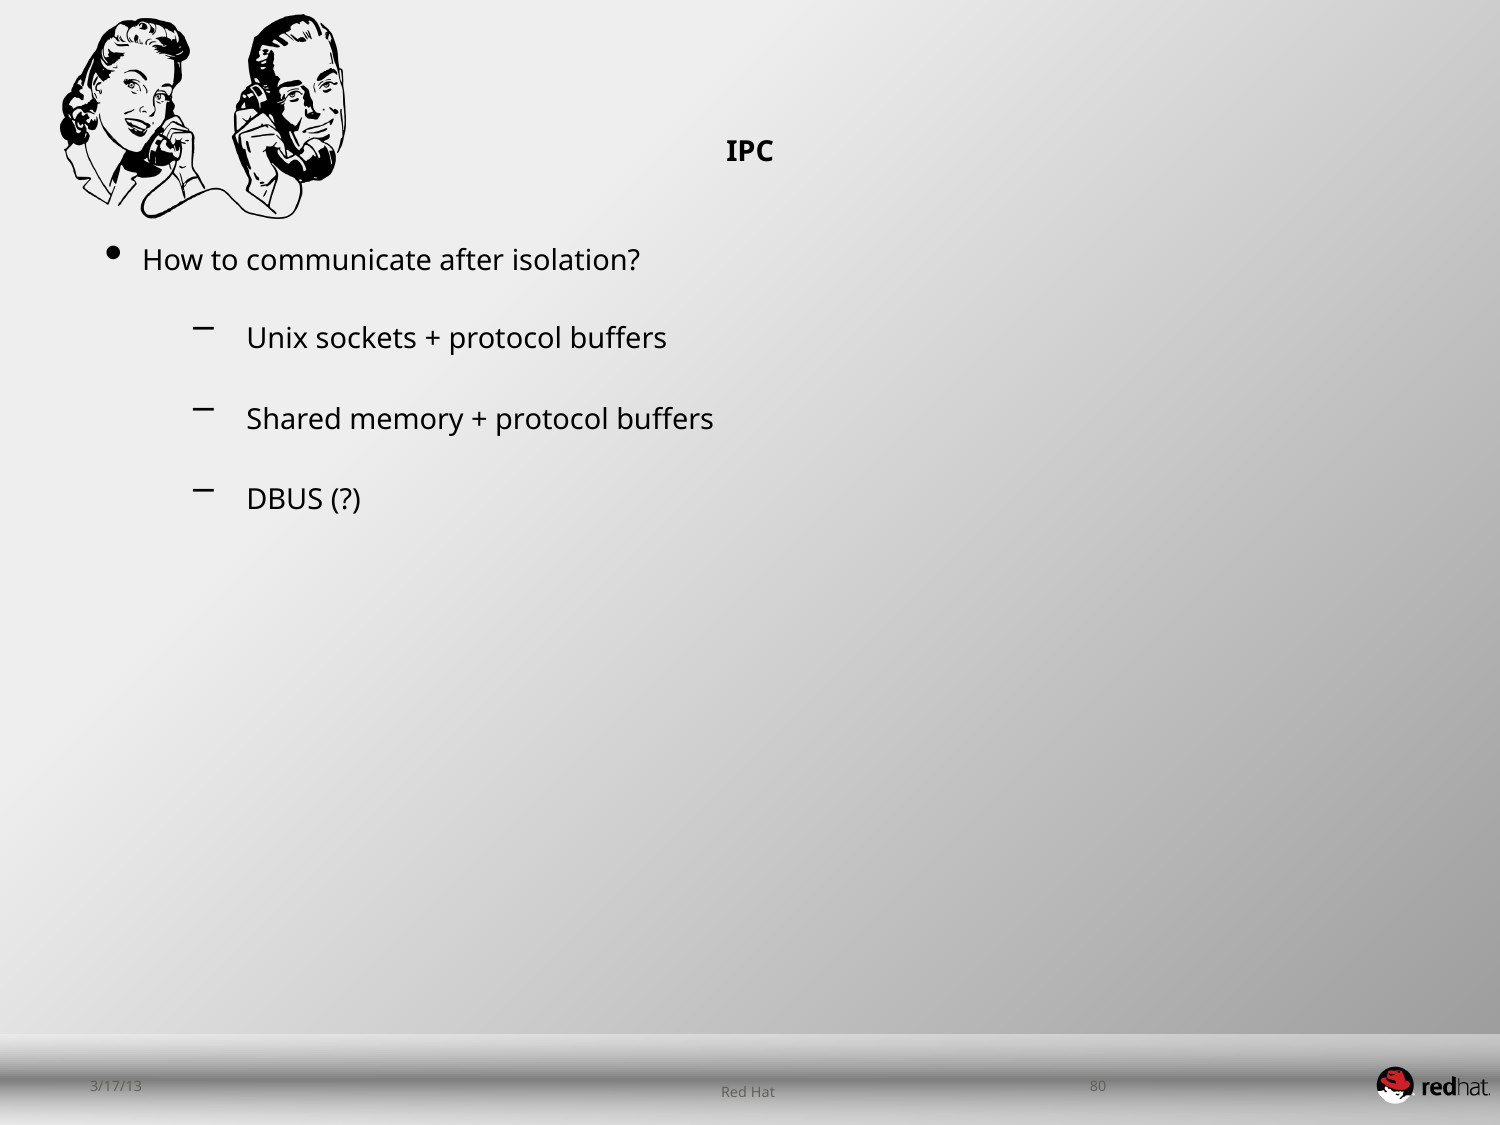

# IPC
How to communicate after isolation?
Unix sockets + protocol buffers
Shared memory + protocol buffers
DBUS (?)
3/17/13
Red Hat